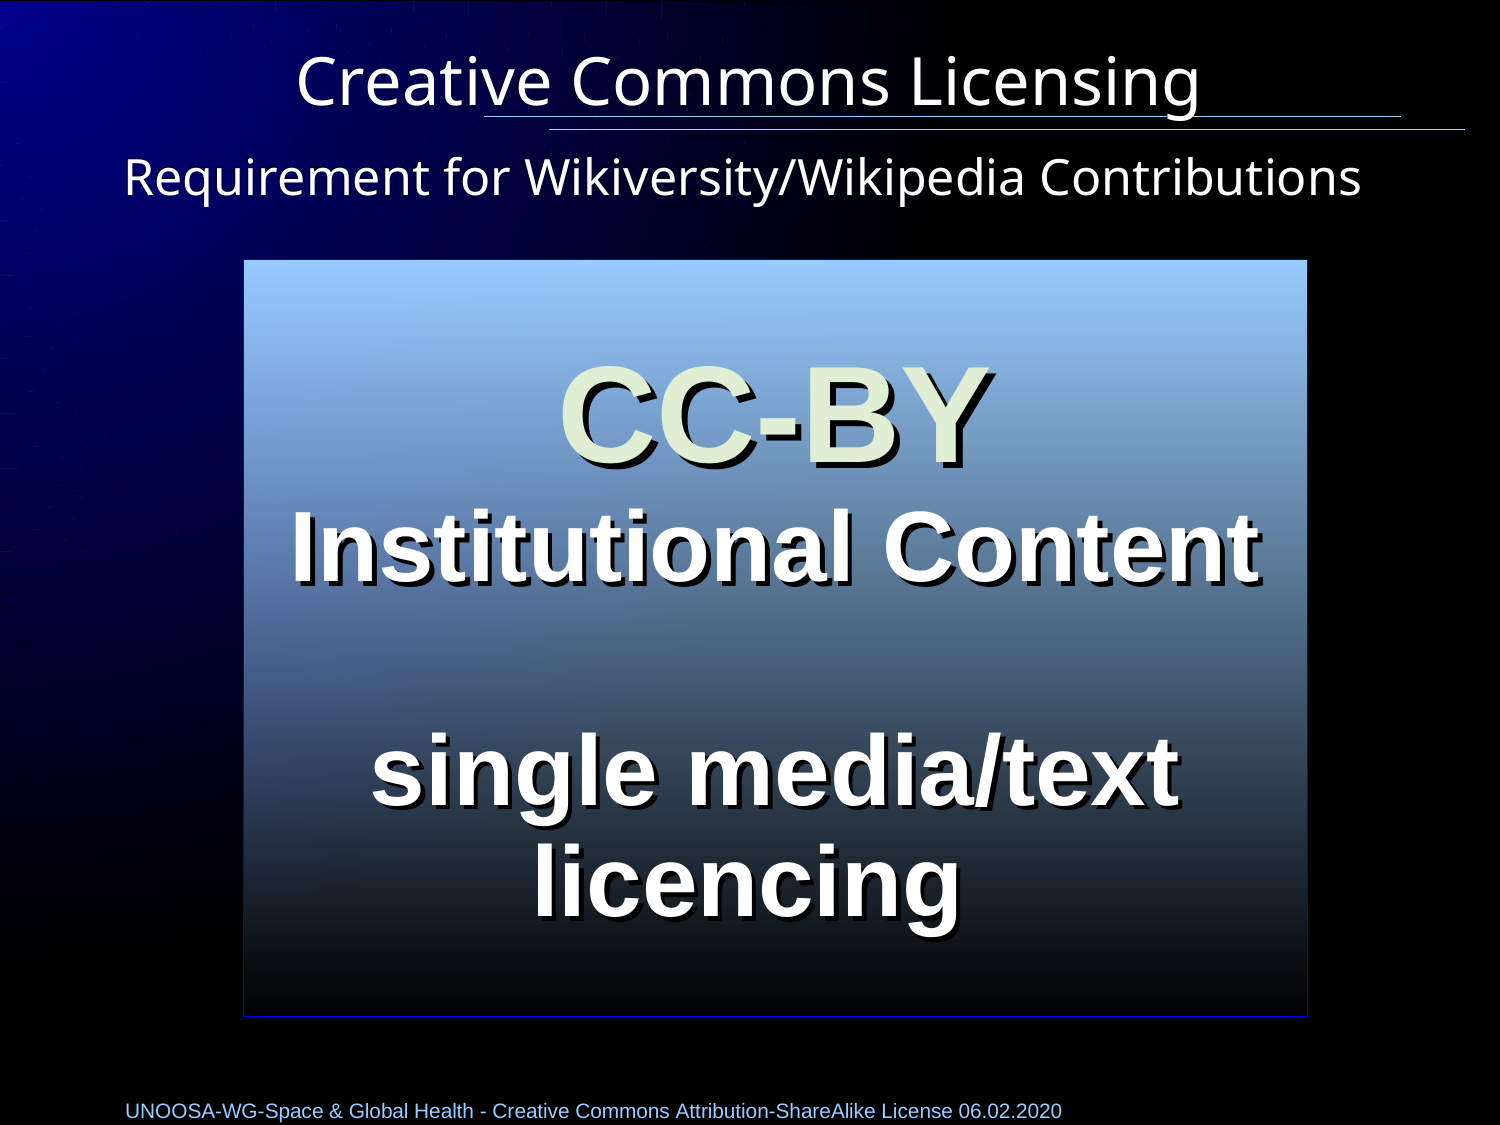

# Creative Commons Licensing
Requirement for Wikiversity/Wikipedia Contributions
CC-BY
Institutional Content
single media/text
licencing